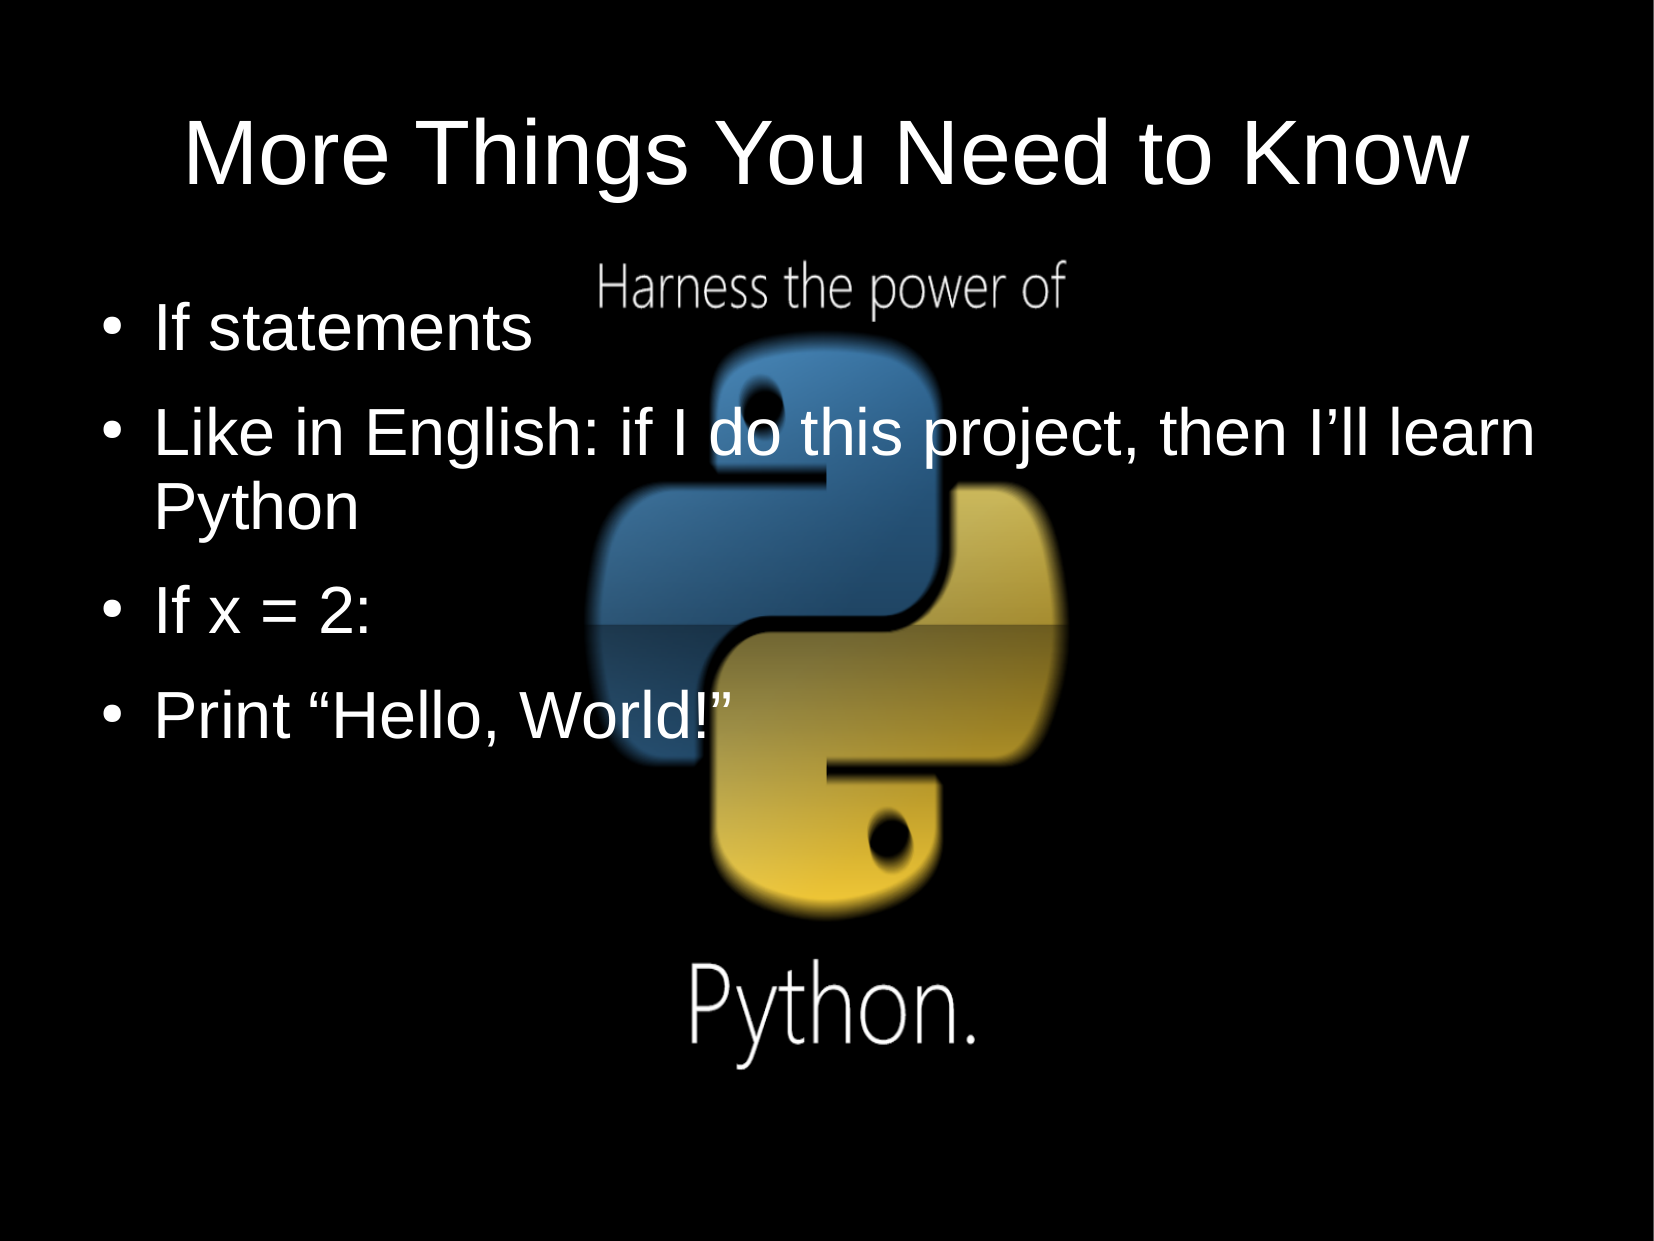

# More Things You Need to Know
If statements
Like in English: if I do this project, then I’ll learn Python
If x = 2:
Print “Hello, World!”